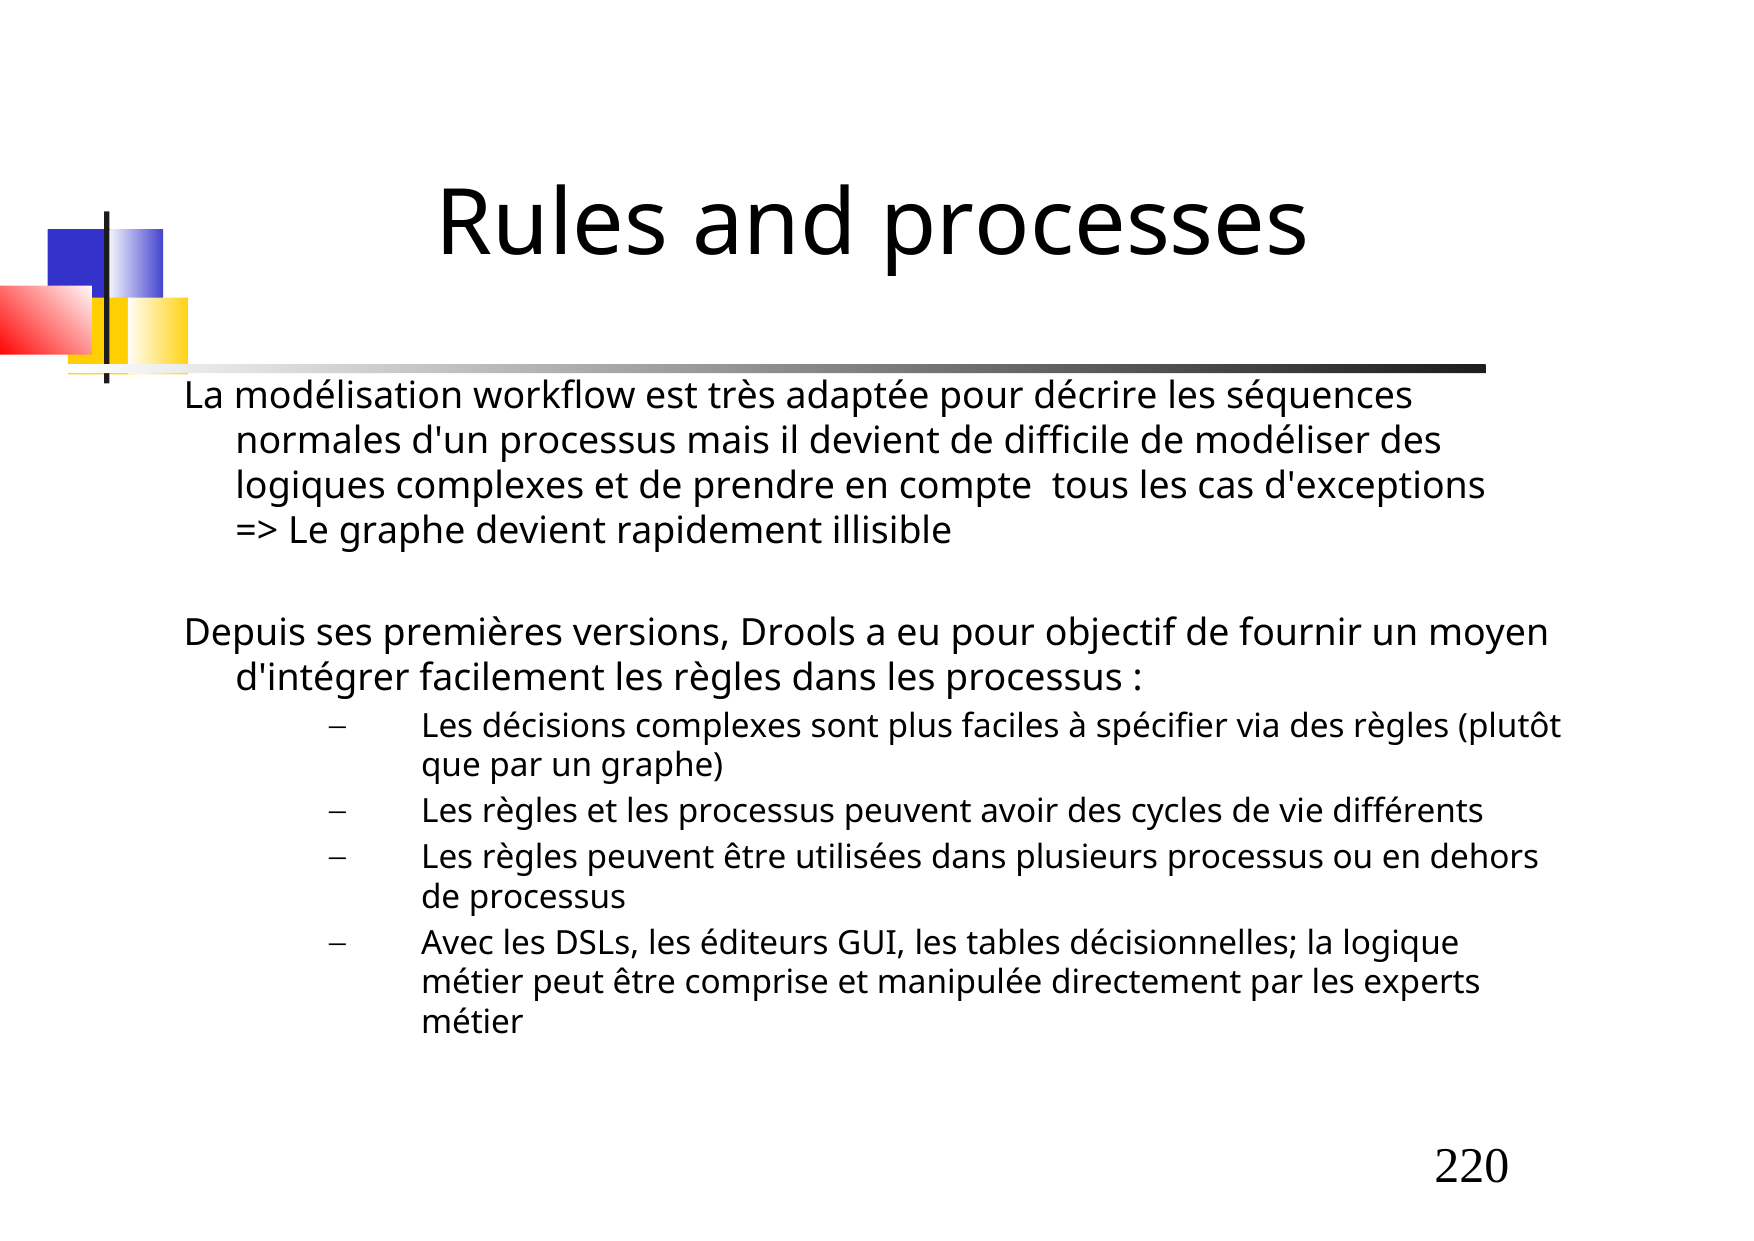

# Rules and processes
La modélisation workflow est très adaptée pour décrire les séquences normales d'un processus mais il devient de difficile de modéliser des logiques complexes et de prendre en compte tous les cas d'exceptions
=> Le graphe devient rapidement illisible
Depuis ses premières versions, Drools a eu pour objectif de fournir un moyen d'intégrer facilement les règles dans les processus :
Les décisions complexes sont plus faciles à spécifier via des règles (plutôt que par un graphe)
Les règles et les processus peuvent avoir des cycles de vie différents
Les règles peuvent être utilisées dans plusieurs processus ou en dehors de processus
Avec les DSLs, les éditeurs GUI, les tables décisionnelles; la logique métier peut être comprise et manipulée directement par les experts métier